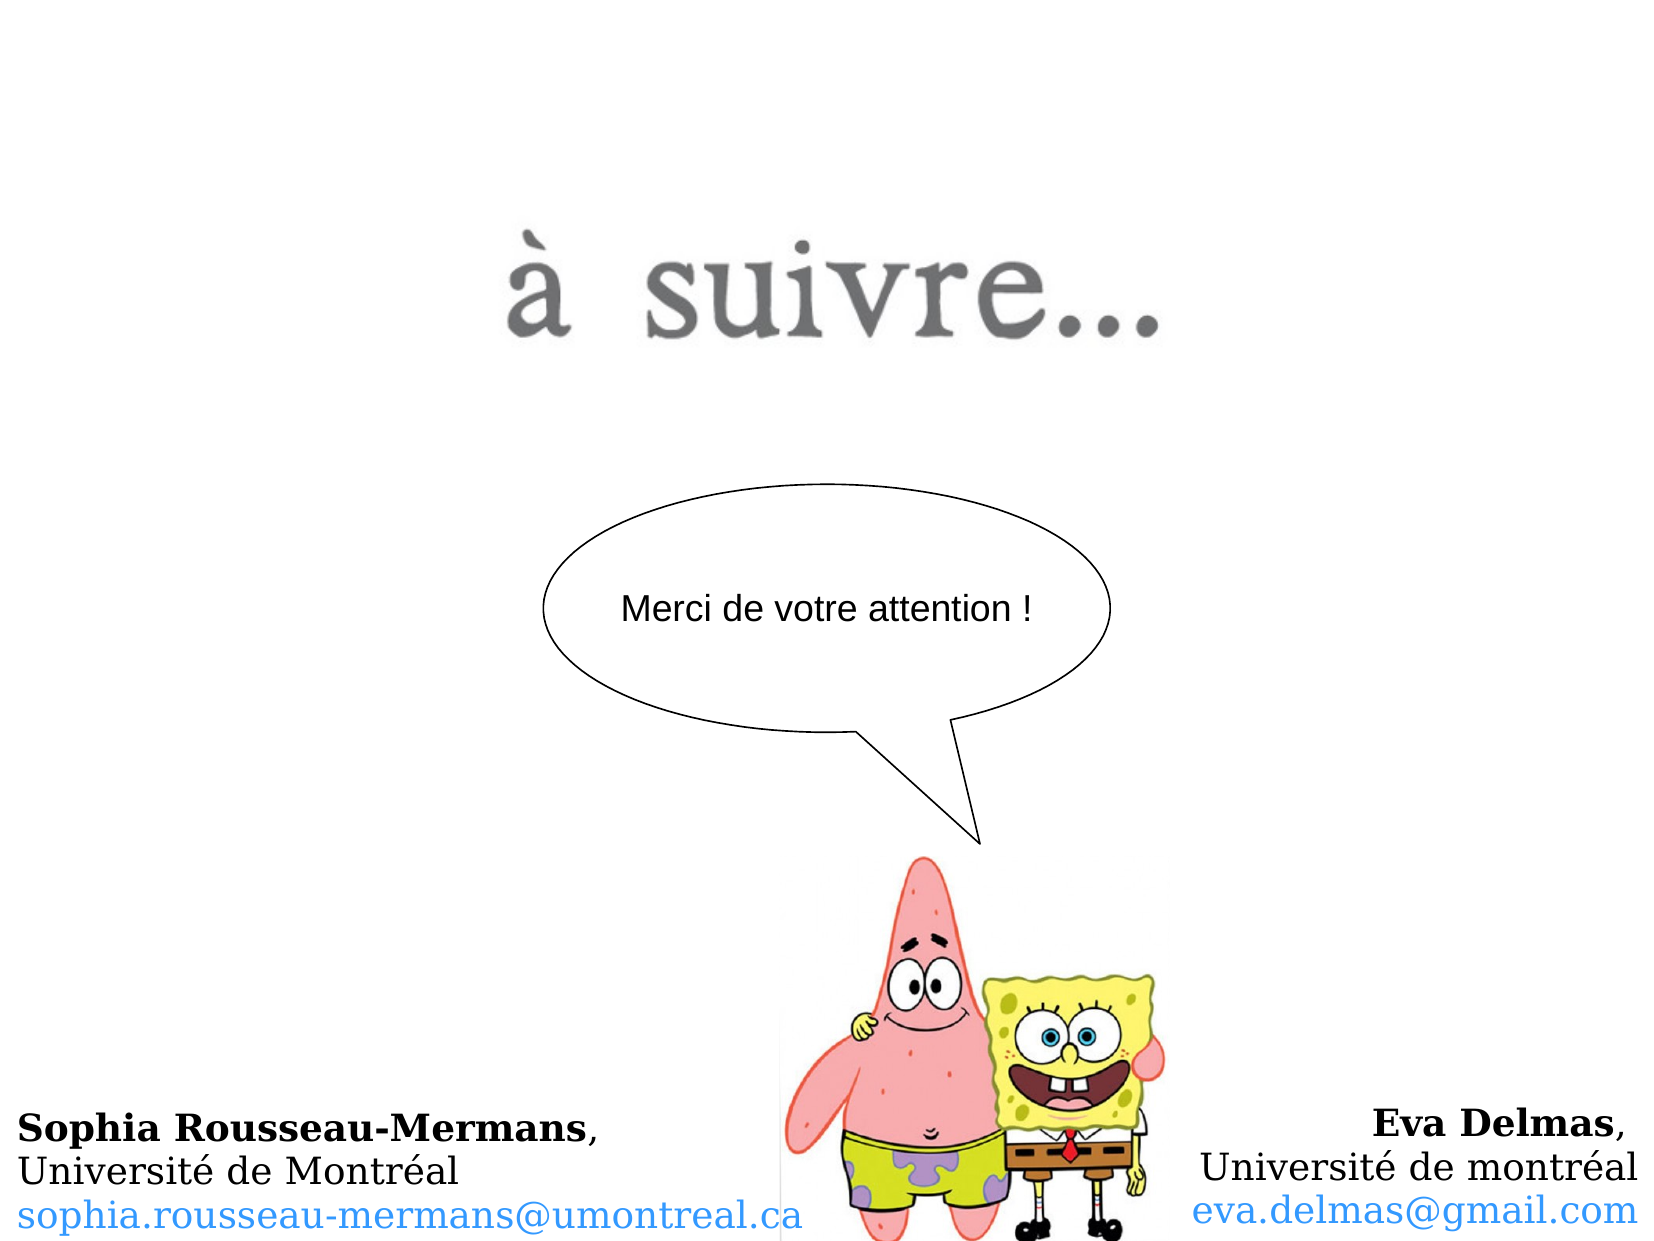

Merci de votre attention !
Eva Delmas,
Université de montréal
eva.delmas@gmail.com
Sophia Rousseau-Mermans,
Université de Montréal
sophia.rousseau-mermans@umontreal.ca